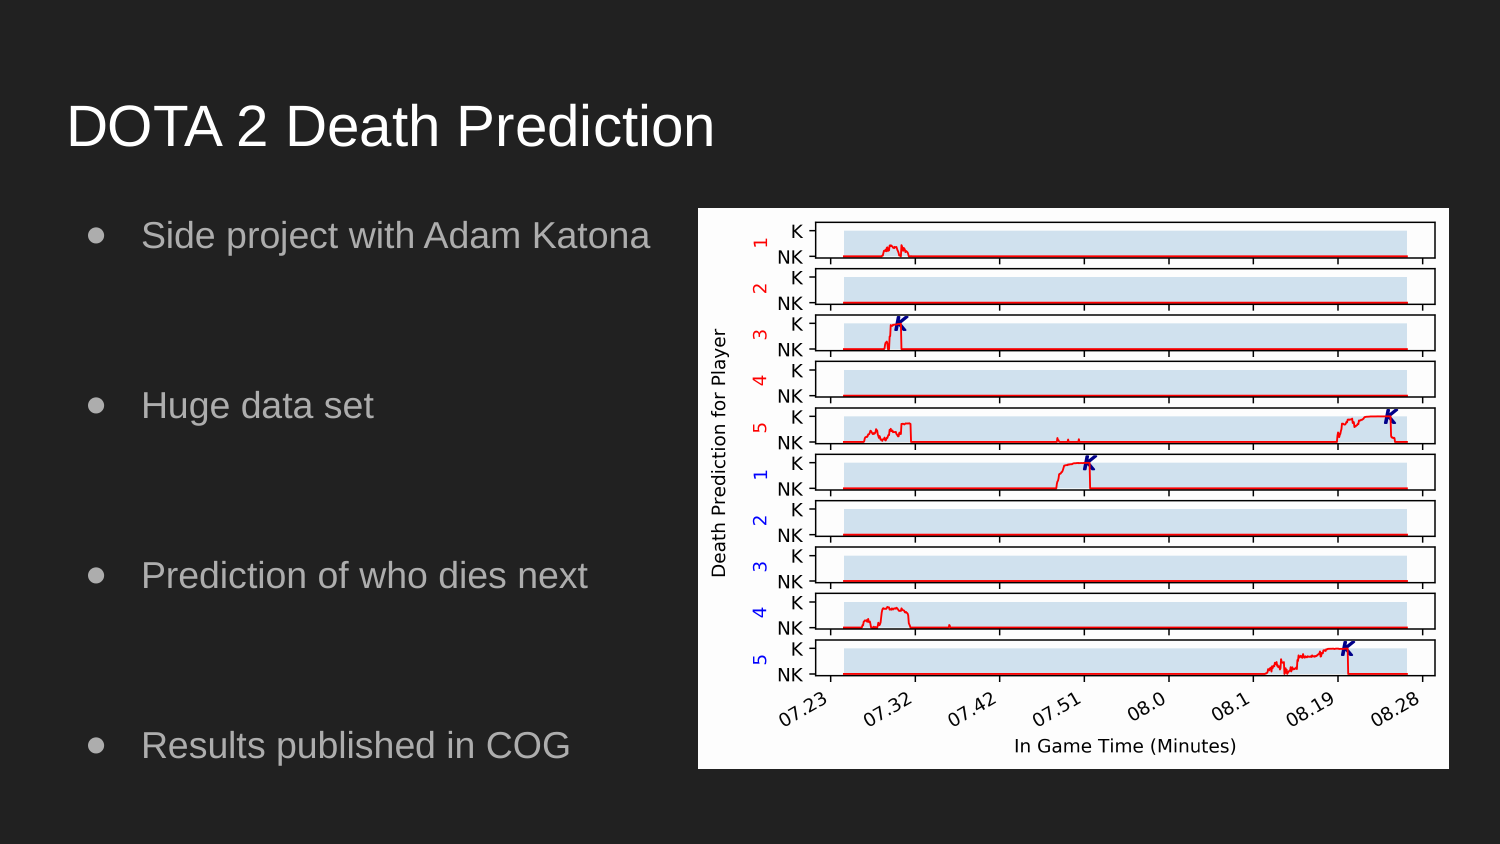

# DOTA 2 Death Prediction
Side project with Adam Katona
Huge data set
Prediction of who dies next
Results published in COG